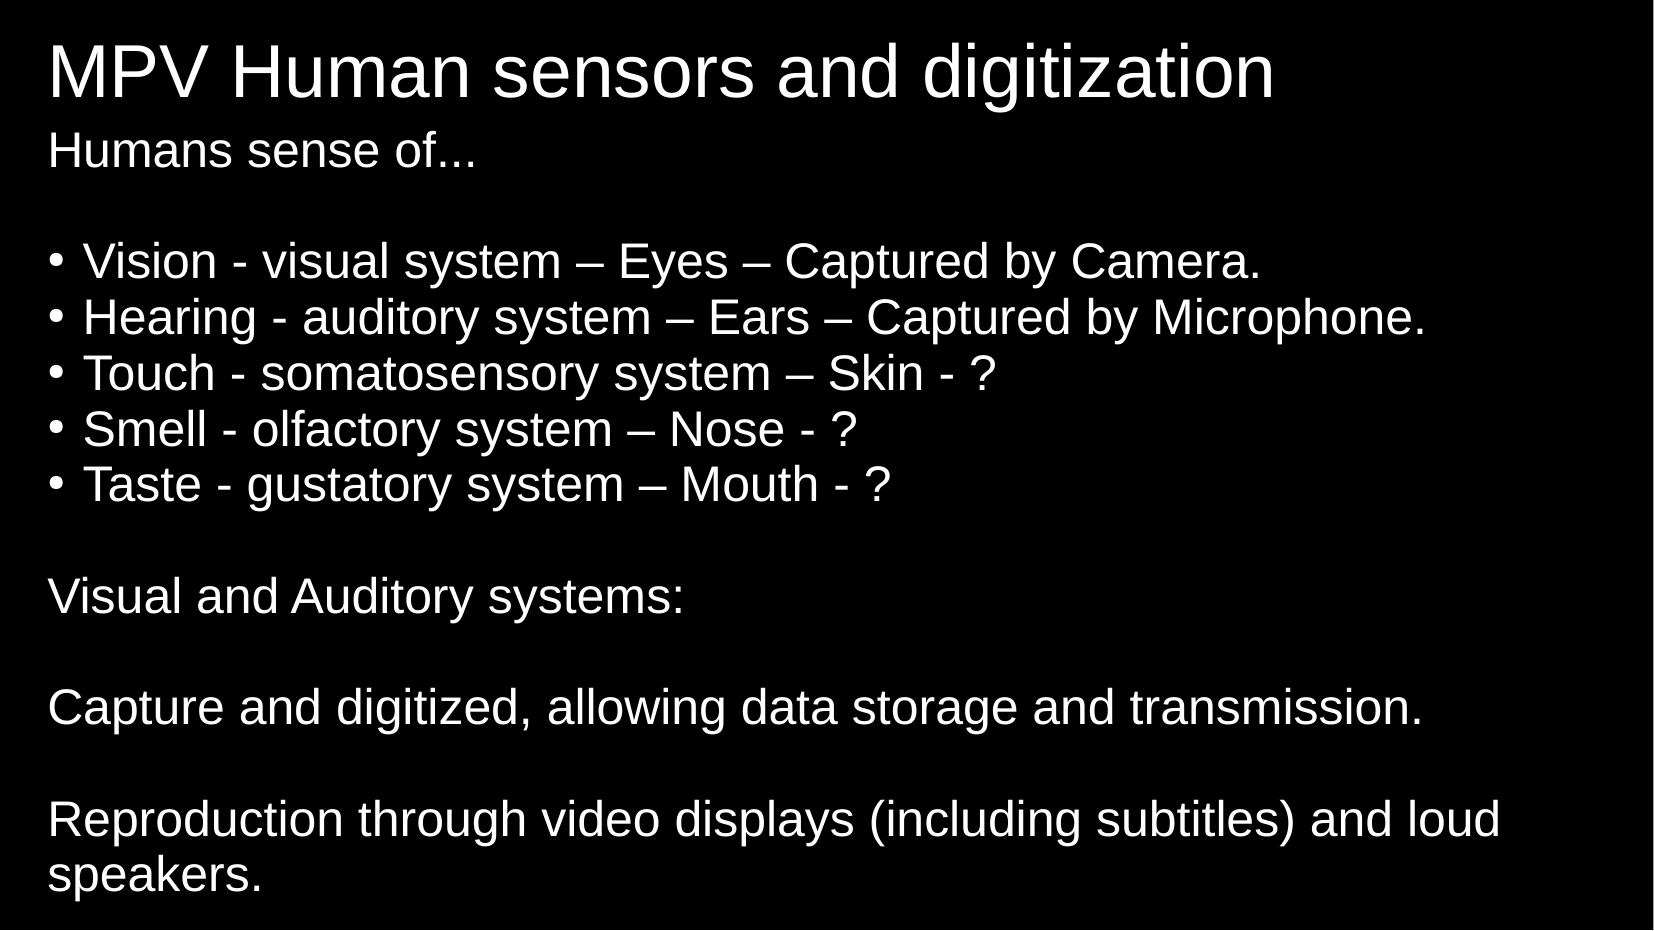

# MPV Human sensors and digitization
Humans sense of...
Vision - visual system – Eyes – Captured by Camera.
Hearing - auditory system – Ears – Captured by Microphone.
Touch - somatosensory system – Skin - ?
Smell - olfactory system – Nose - ?
Taste - gustatory system – Mouth - ?
Visual and Auditory systems:
Capture and digitized, allowing data storage and transmission.
Reproduction through video displays (including subtitles) and loud speakers.